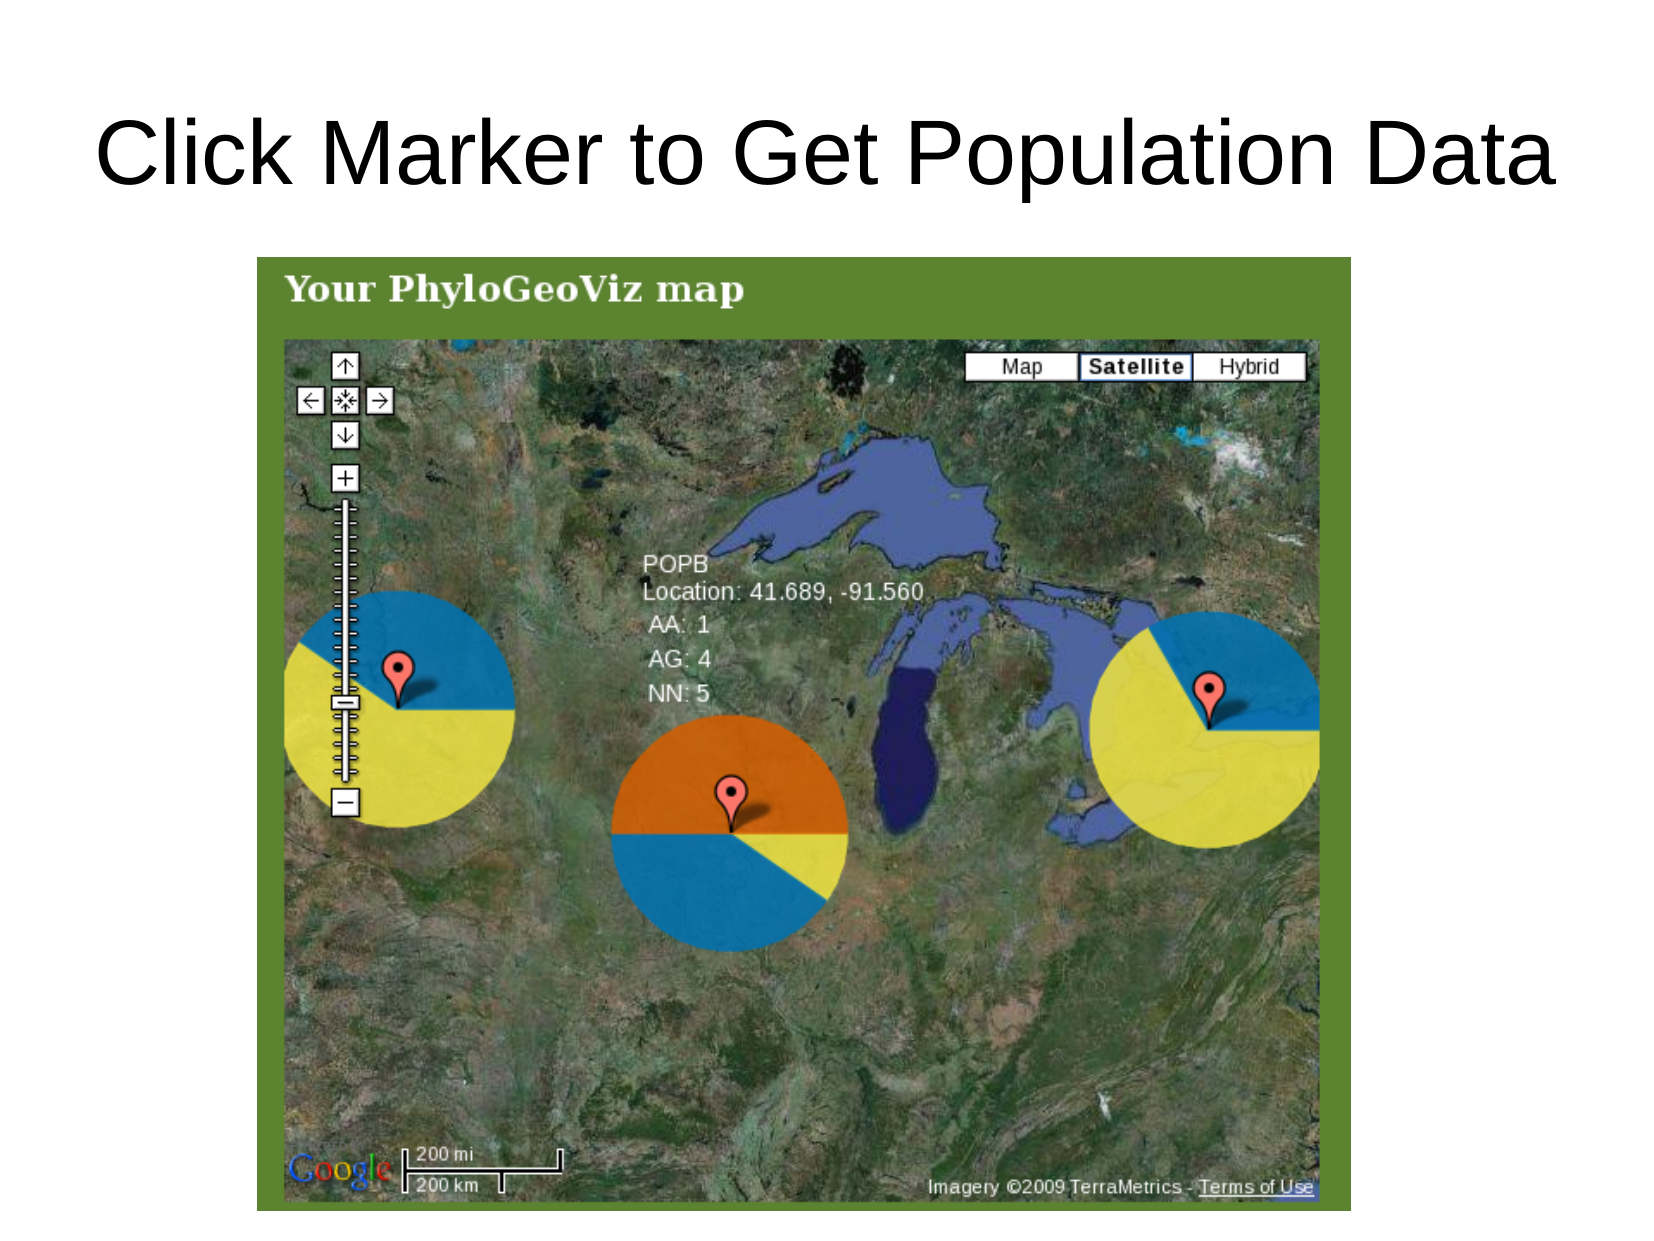

# Click Marker to Get Population Data